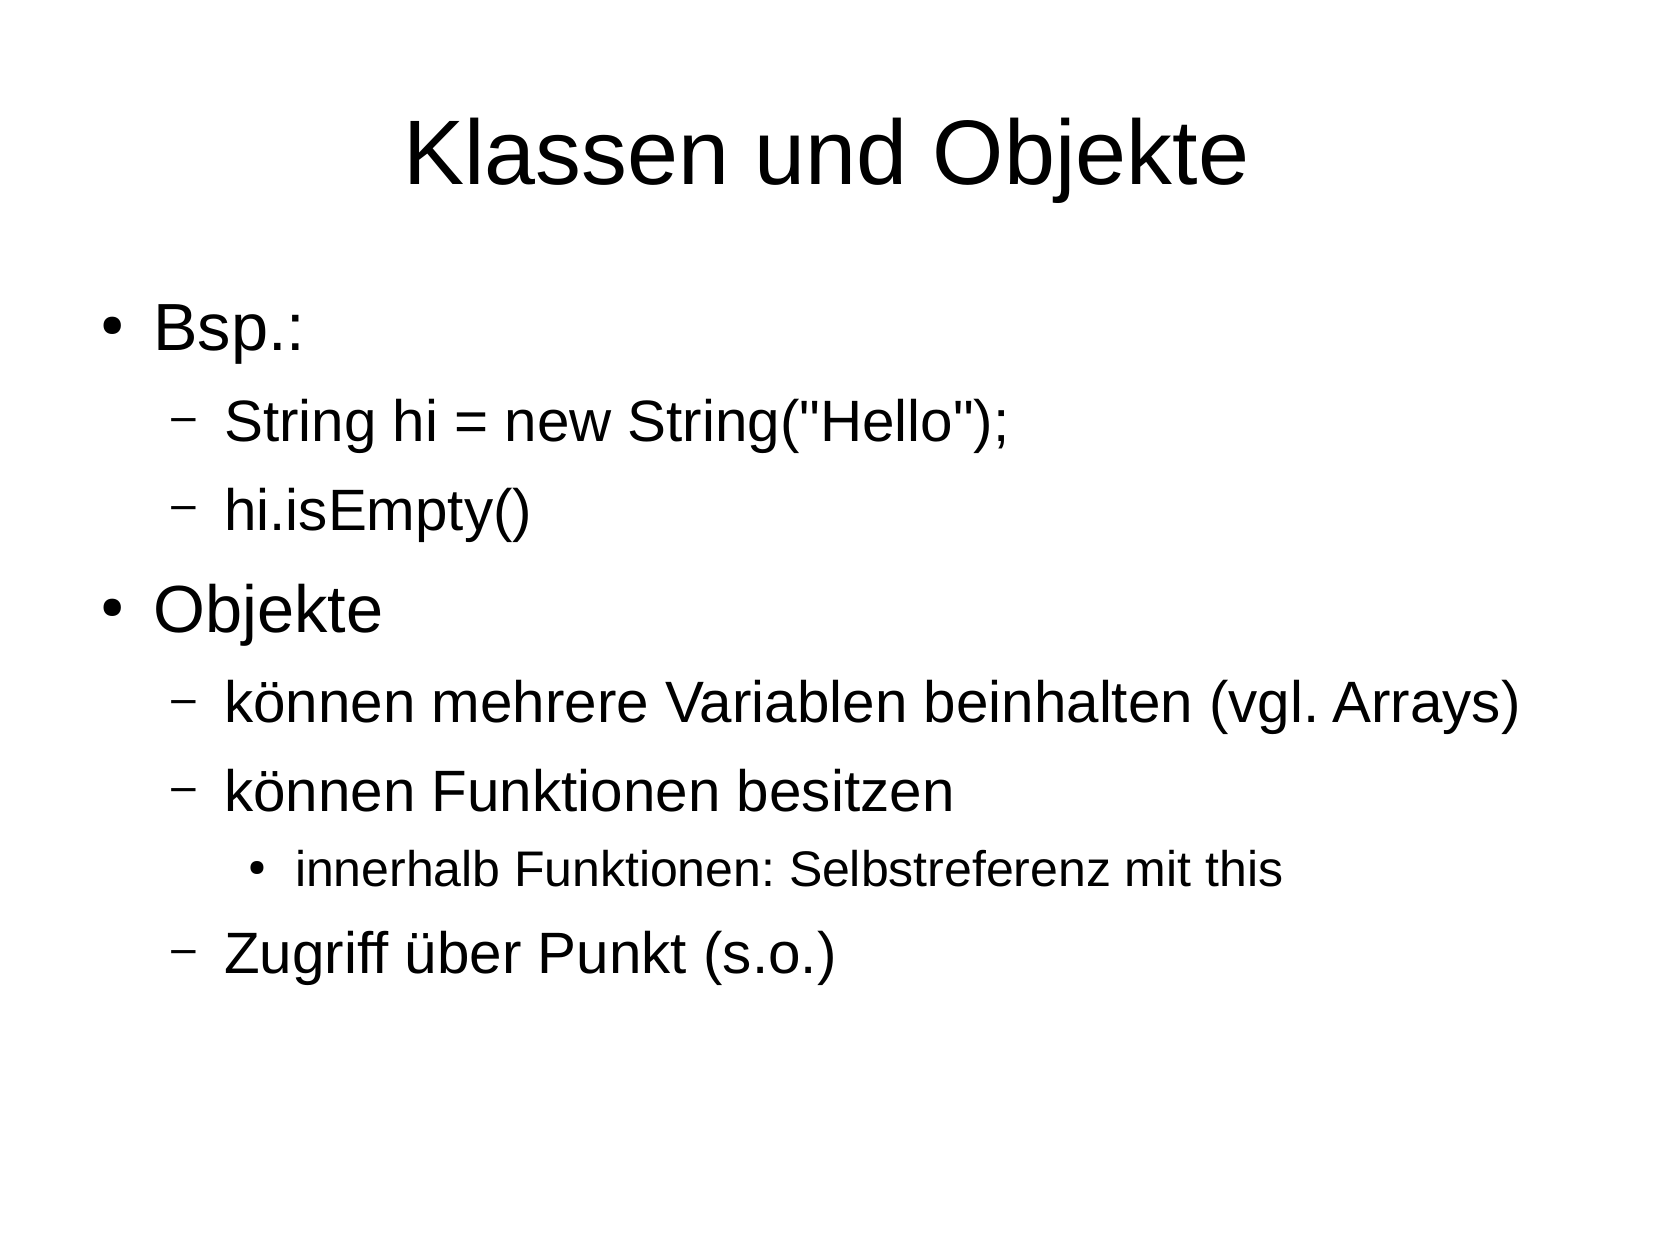

# Klassen und Objekte
Bsp.:
String hi = new String("Hello");
hi.isEmpty()
Objekte
können mehrere Variablen beinhalten (vgl. Arrays)
können Funktionen besitzen
innerhalb Funktionen: Selbstreferenz mit this
Zugriff über Punkt (s.o.)